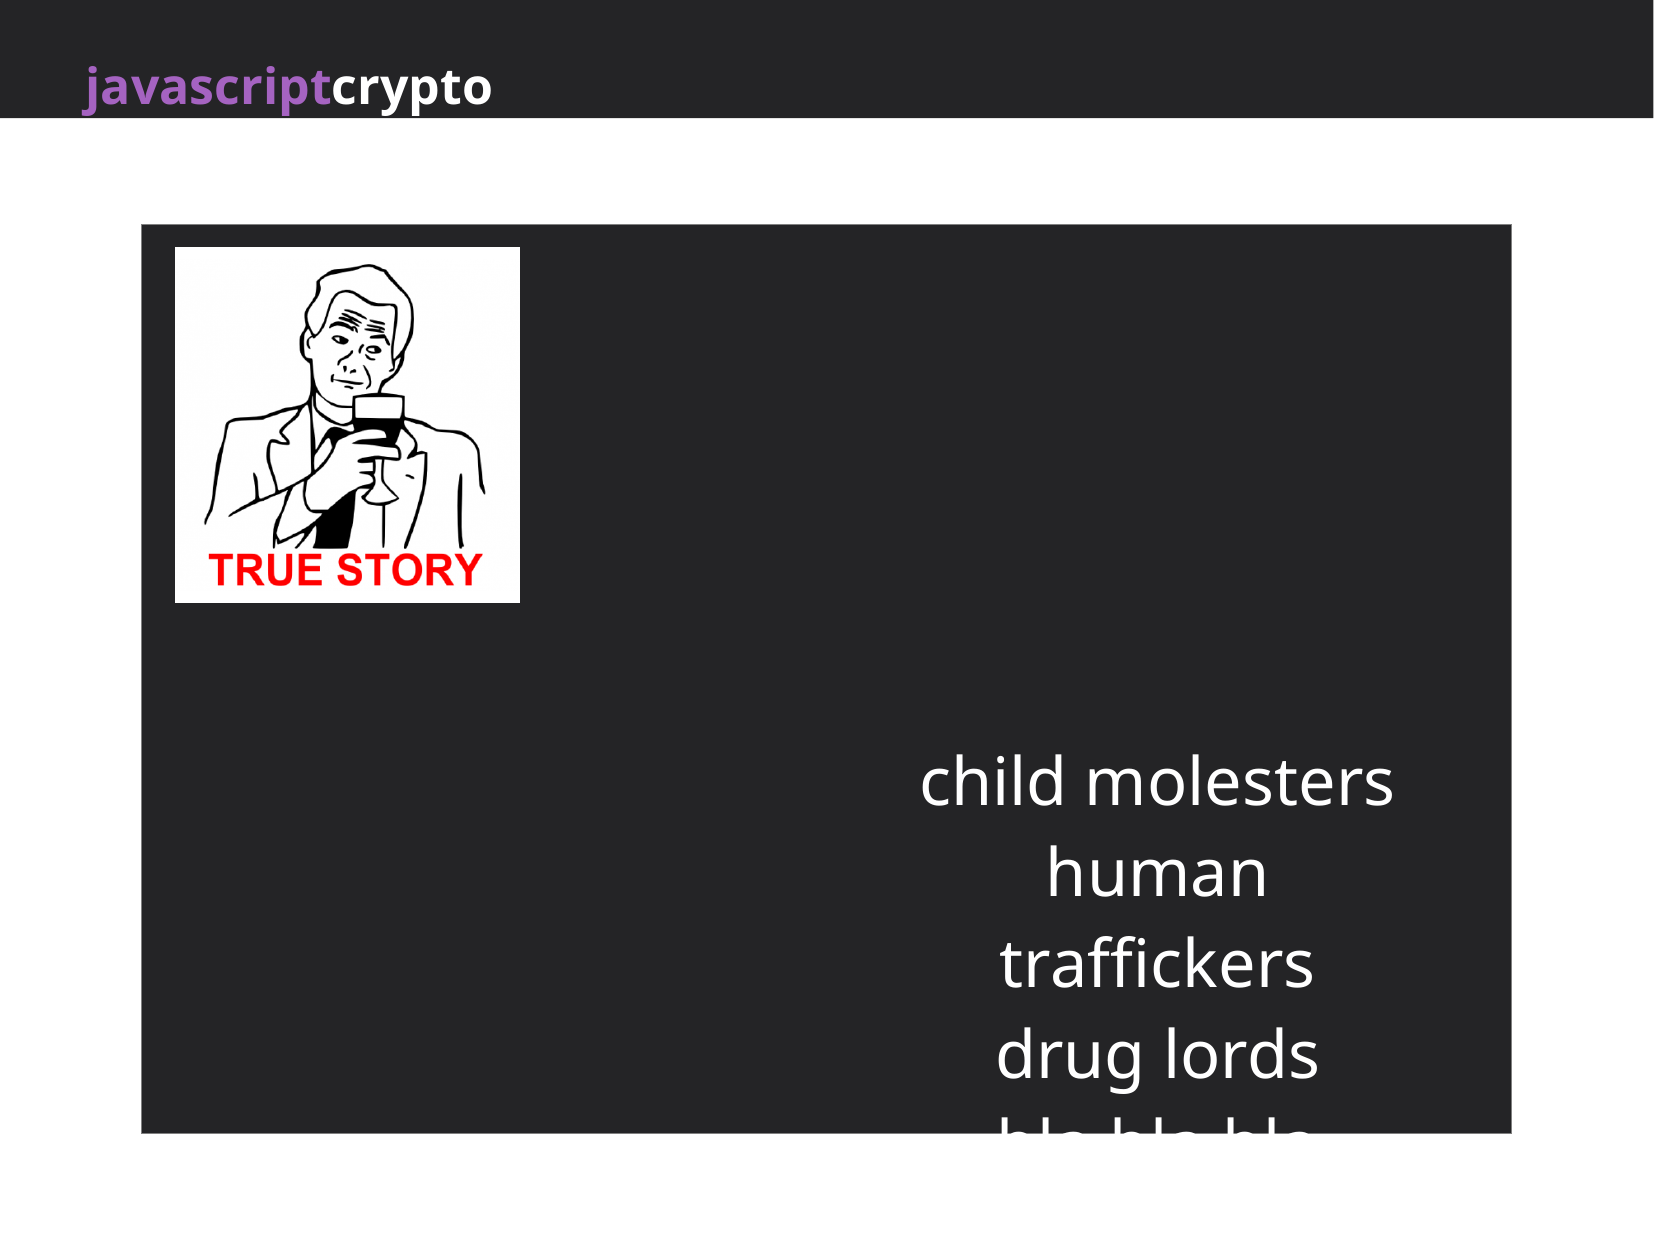

javascriptcrypto
encrypt shit
child molesters
human traffickers
drug lords
bla bla bla